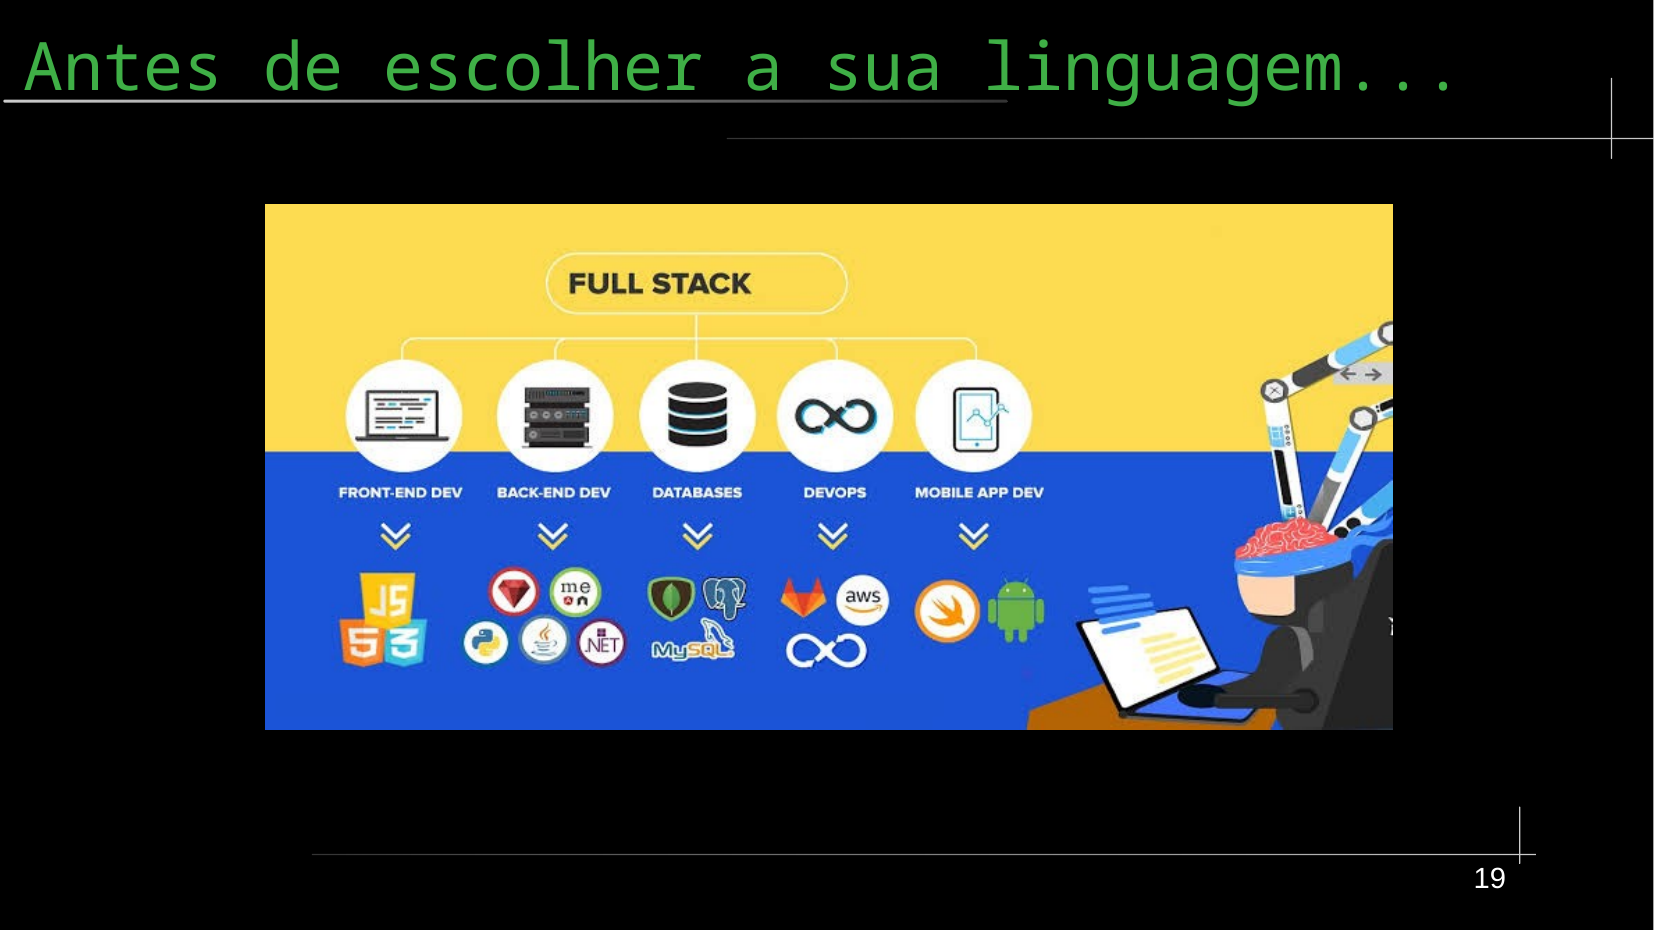

# Antes de escolher a sua linguagem...
19